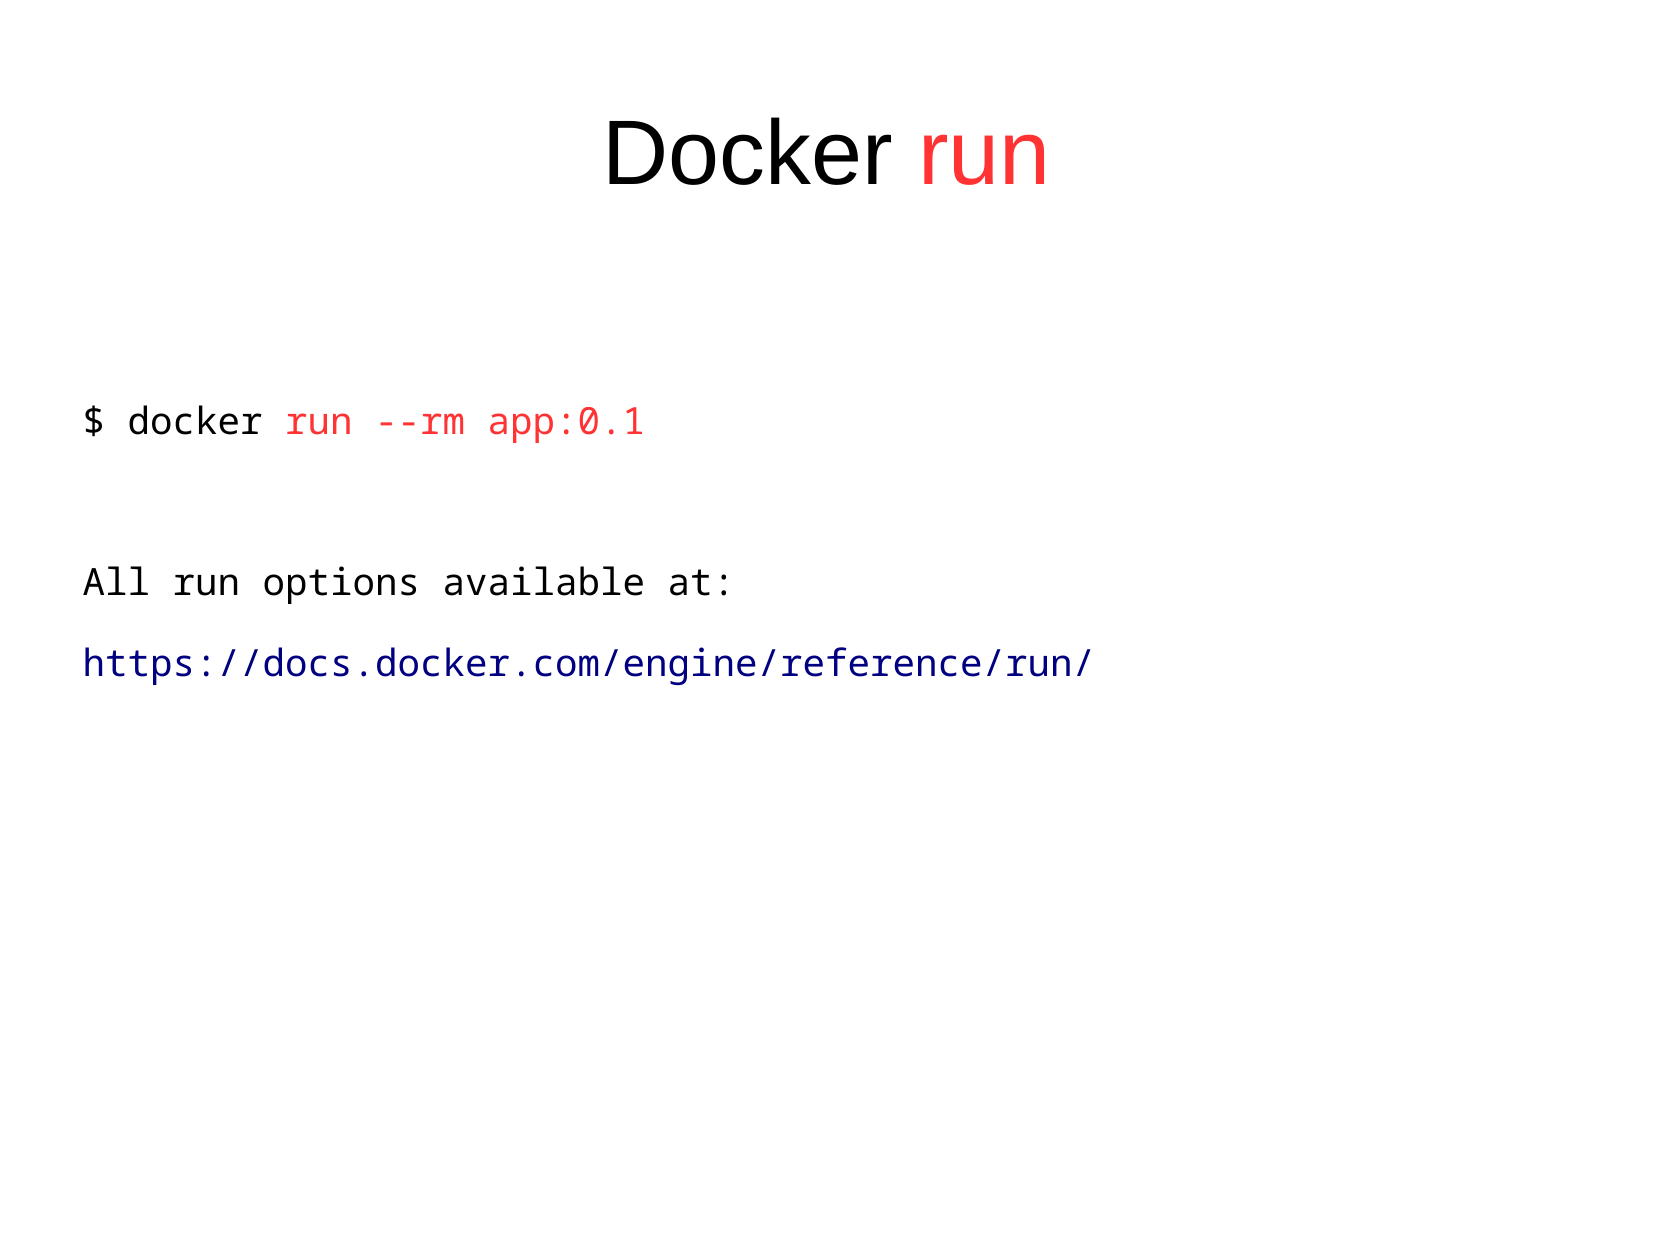

# Docker run
$ docker run --rm app:0.1
All run options available at:
https://docs.docker.com/engine/reference/run/